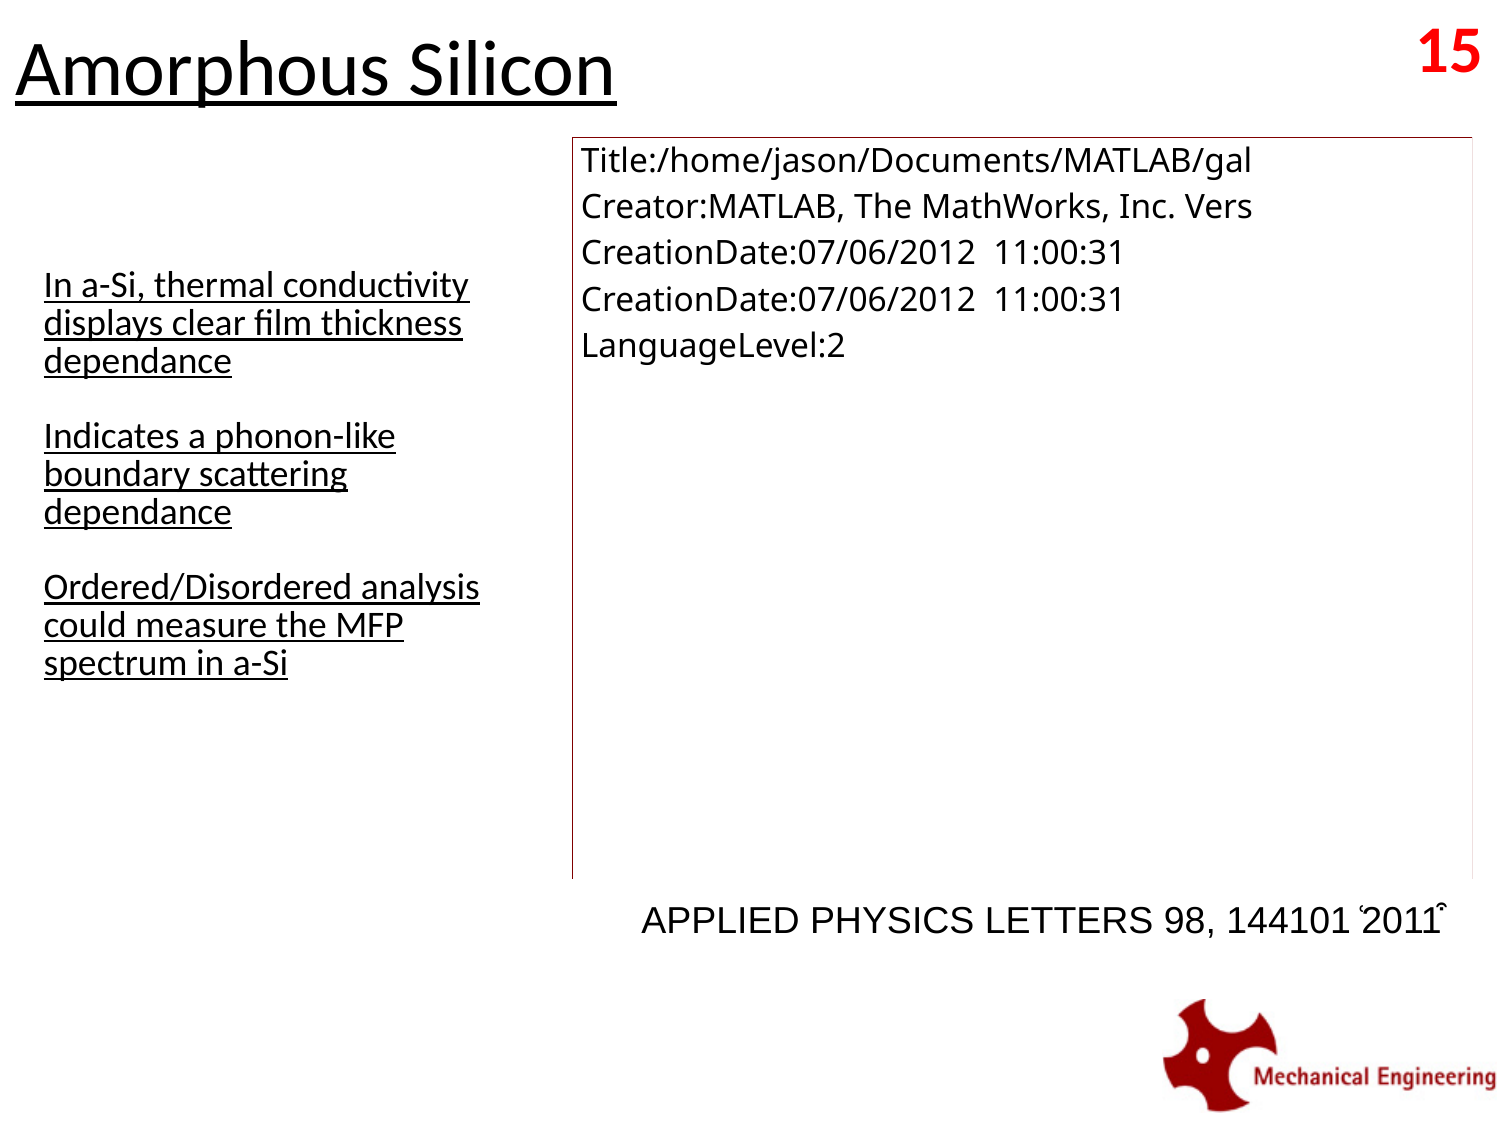

# Amorphous Silicon
15
In a-Si, thermal conductivity displays clear film thickness dependance
Indicates a phonon-like boundary scattering dependance
Ordered/Disordered analysis could measure the MFP spectrum in a-Si
APPLIED PHYSICS LETTERS 98, 144101 ͑2011͒